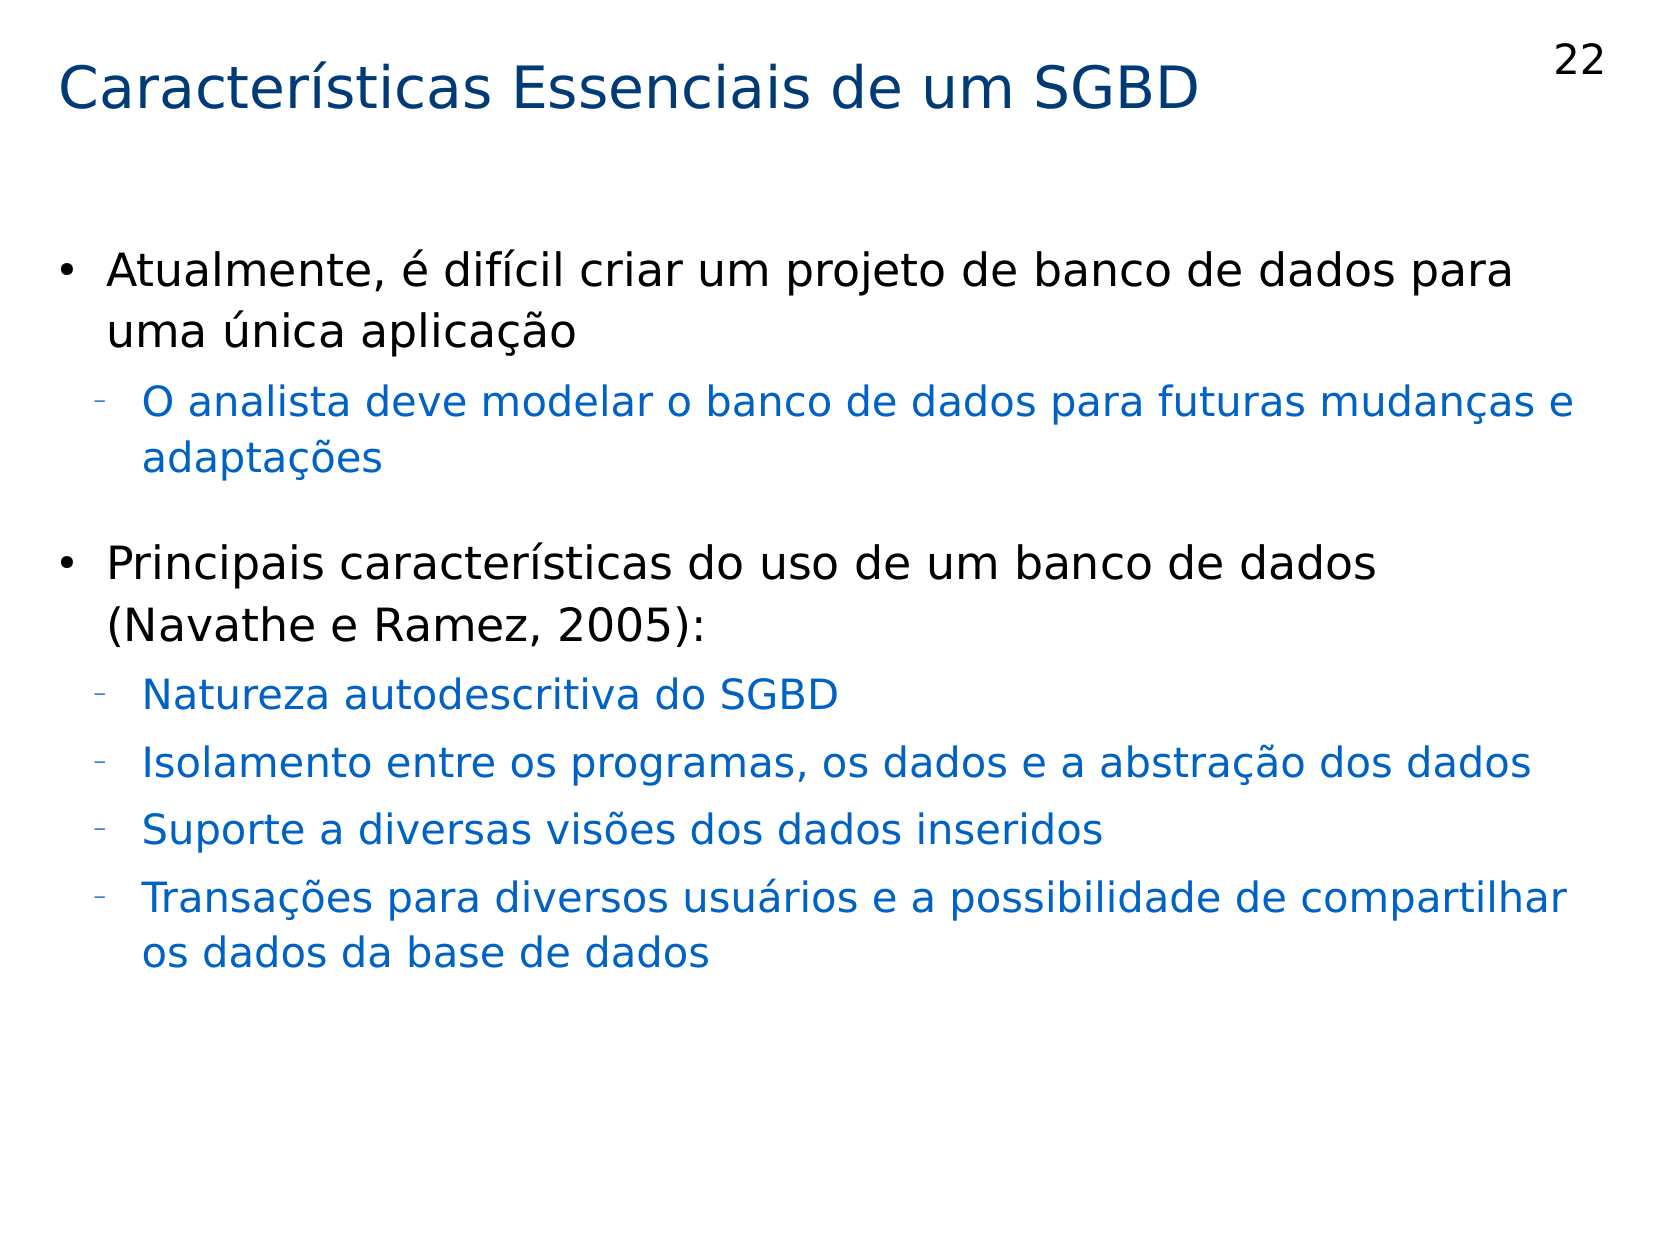

# Características Essenciais de um SGBD
22
Atualmente, é difícil criar um projeto de banco de dados para uma única aplicação
O analista deve modelar o banco de dados para futuras mudanças e adaptações
Principais características do uso de um banco de dados (Navathe e Ramez, 2005):
Natureza autodescritiva do SGBD
Isolamento entre os programas, os dados e a abstração dos dados
Suporte a diversas visões dos dados inseridos
Transações para diversos usuários e a possibilidade de compartilhar os dados da base de dados